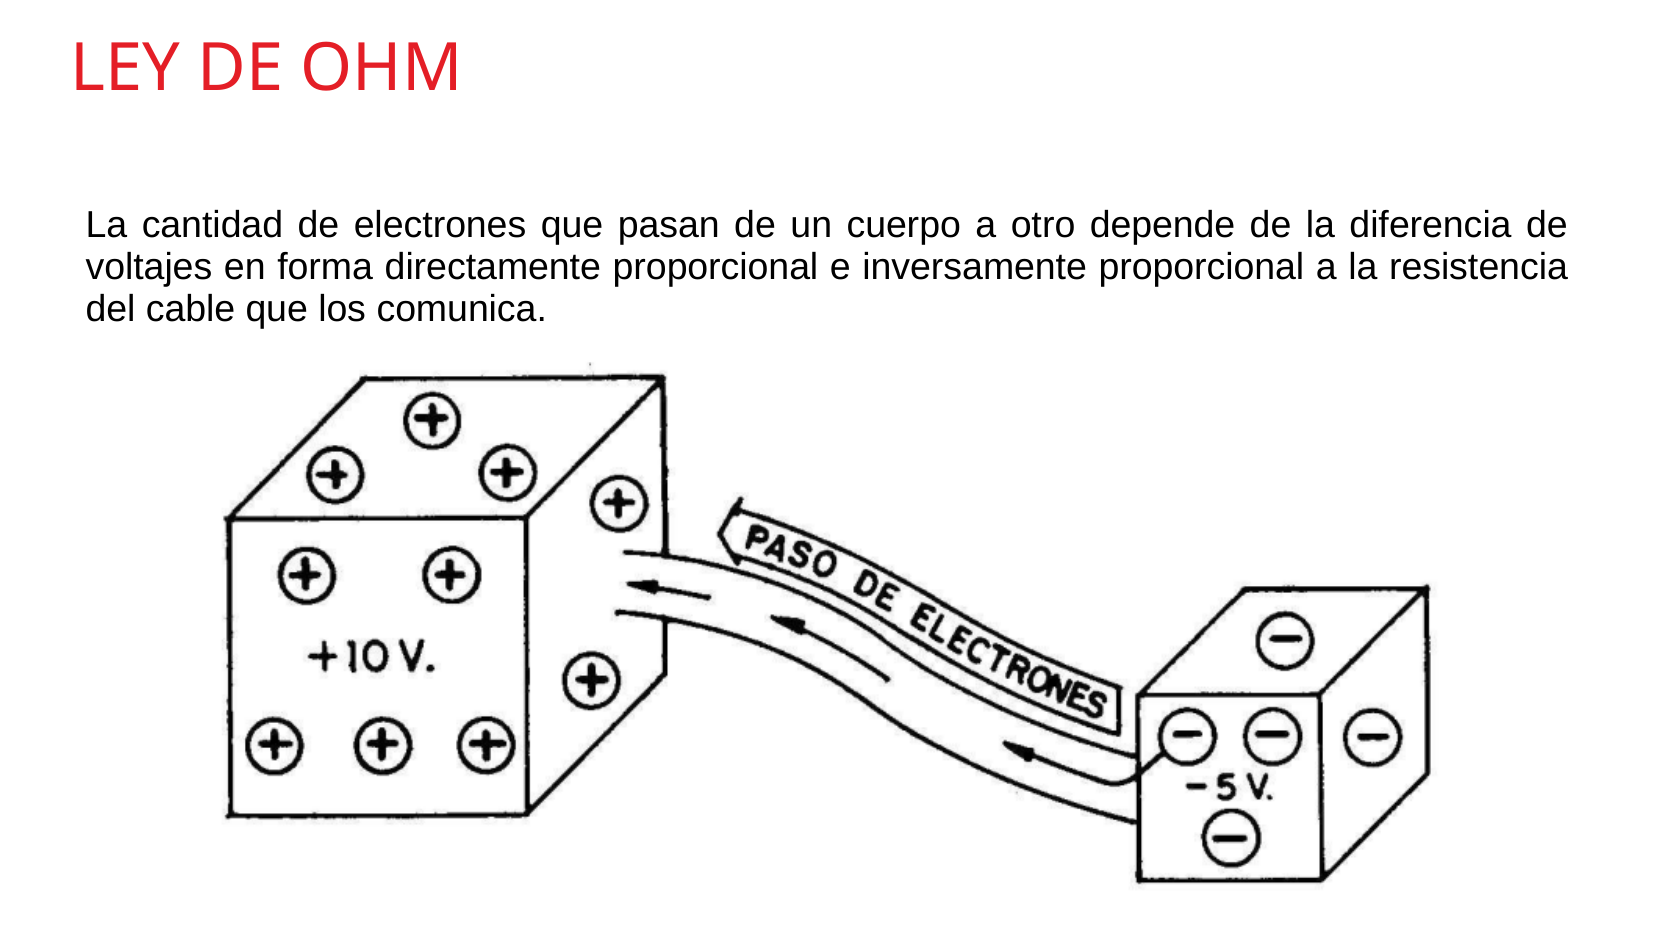

# LEY DE OHM
La cantidad de electrones que pasan de un cuerpo a otro depende de la diferencia de voltajes en forma directamente proporcional e inversamente proporcional a la resistencia del cable que los comunica.